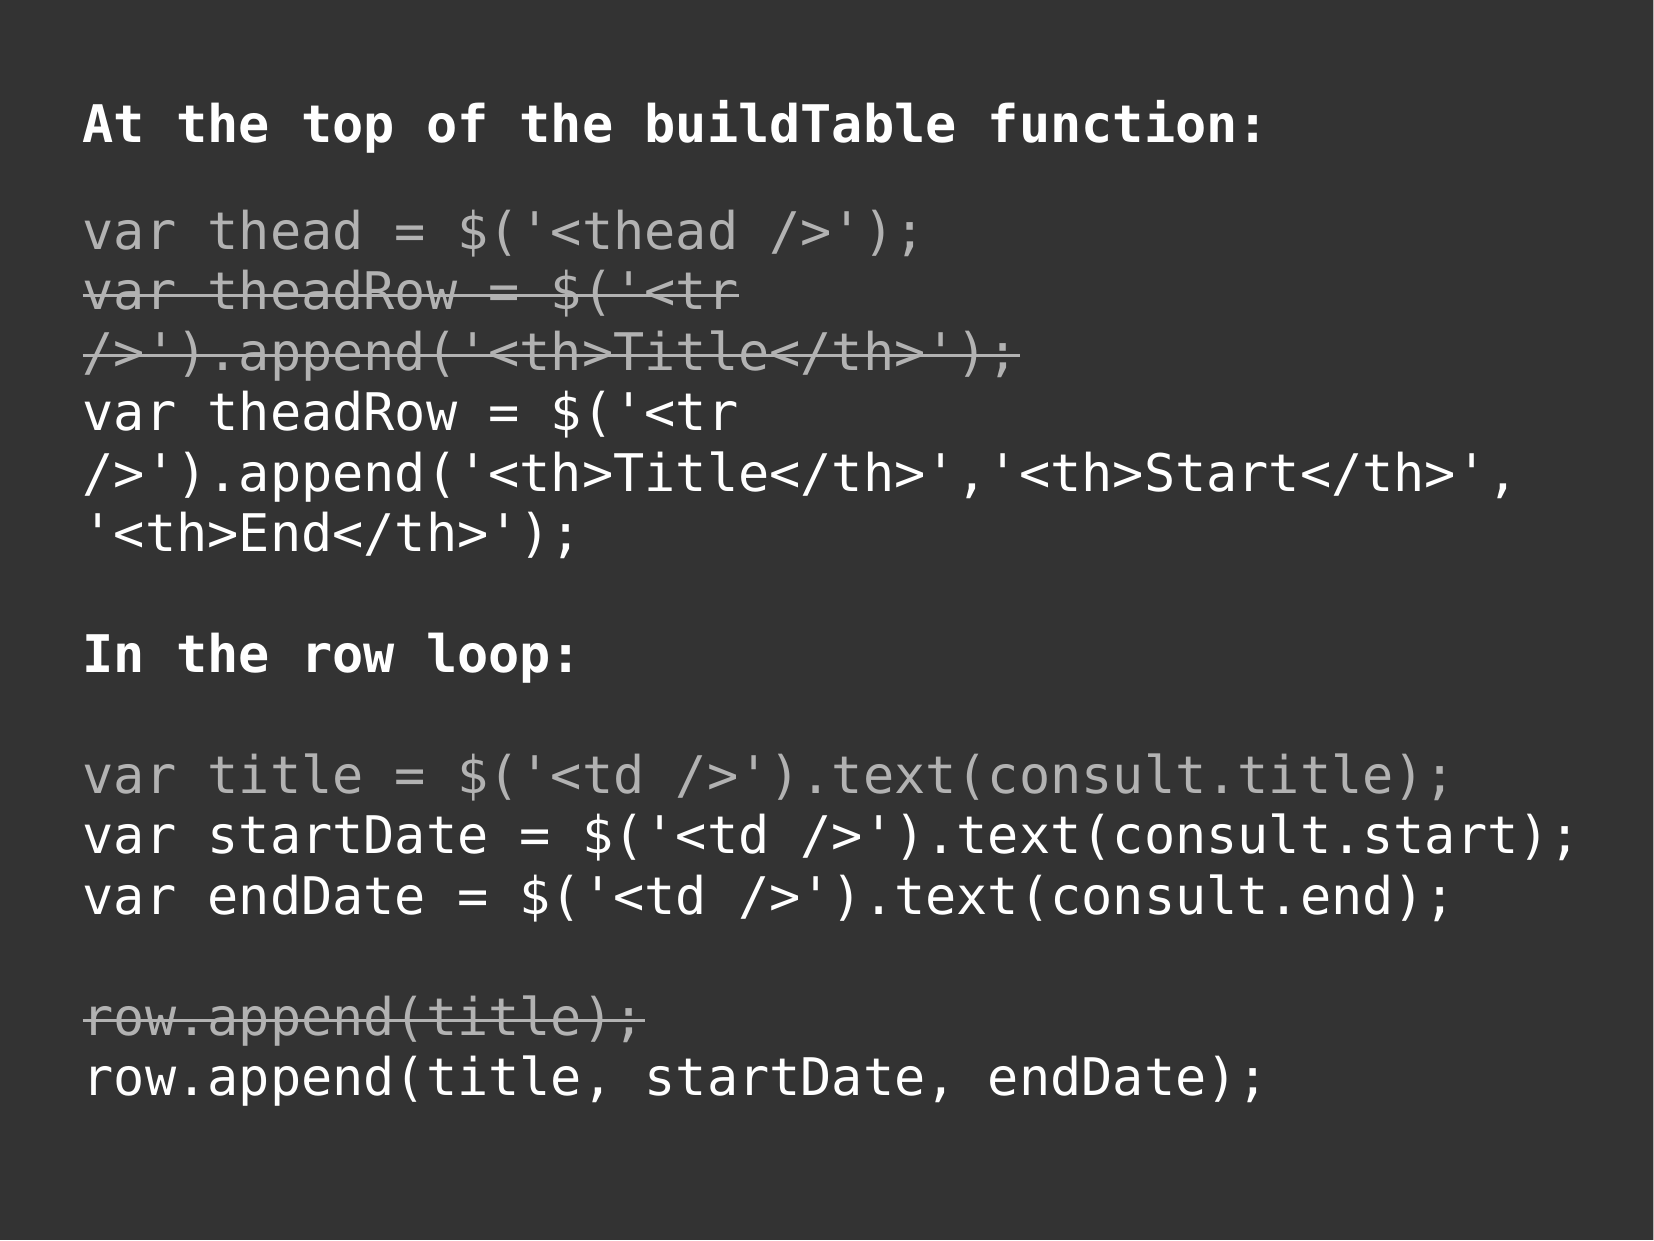

# At the top of the buildTable function:
var thead = $('<thead />');
var theadRow = $('<tr />').append('<th>Title</th>');
var theadRow = $('<tr />').append('<th>Title</th>','<th>Start</th>', '<th>End</th>');
In the row loop:
var title = $('<td />').text(consult.title);
var startDate = $('<td />').text(consult.start);
var endDate = $('<td />').text(consult.end);
row.append(title);
row.append(title, startDate, endDate);